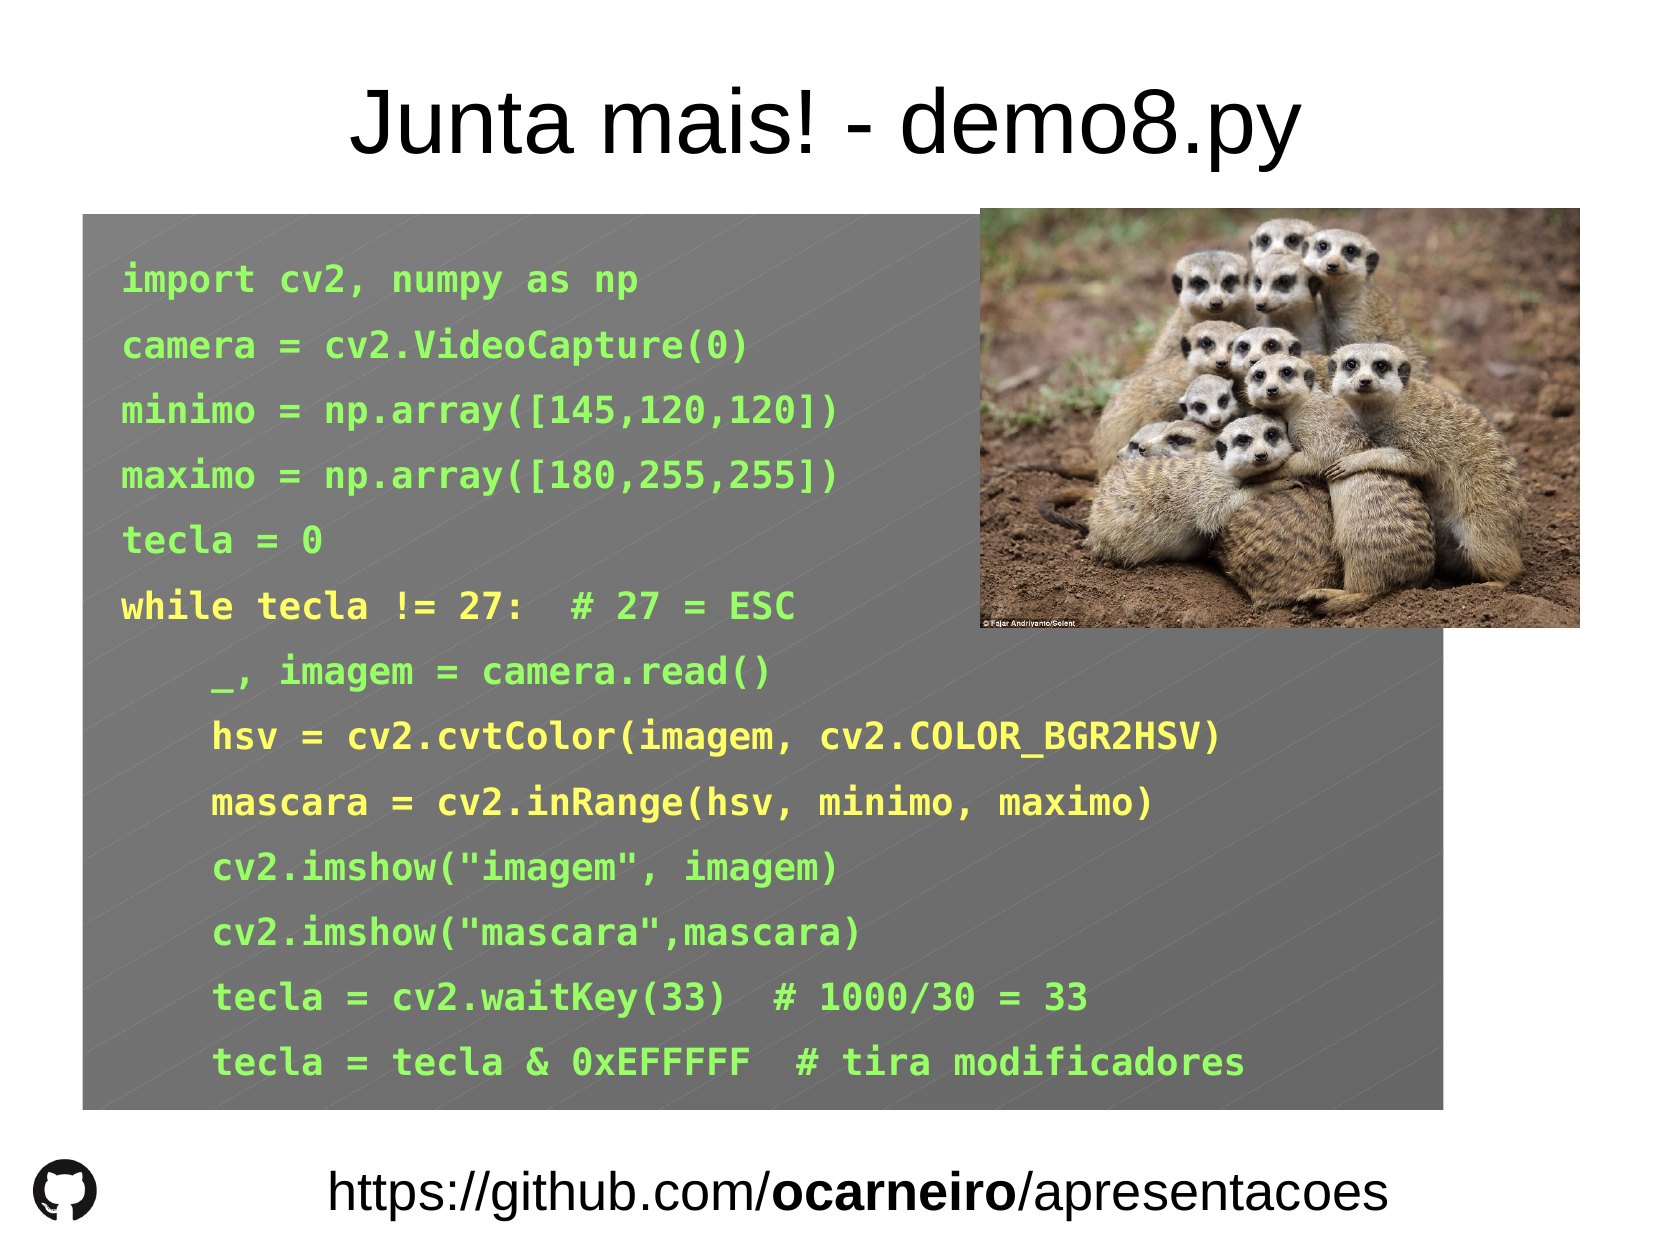

# Junta mais! - demo8.py
import cv2, numpy as np
camera = cv2.VideoCapture(0)
minimo = np.array([145,120,120])
maximo = np.array([180,255,255])
tecla = 0
while tecla != 27: # 27 = ESC
 _, imagem = camera.read()
 hsv = cv2.cvtColor(imagem, cv2.COLOR_BGR2HSV)
 mascara = cv2.inRange(hsv, minimo, maximo)
 cv2.imshow("imagem", imagem)
 cv2.imshow("mascara",mascara)
 tecla = cv2.waitKey(33) # 1000/30 = 33
 tecla = tecla & 0xEFFFFF # tira modificadores
https://github.com/ocarneiro/apresentacoes